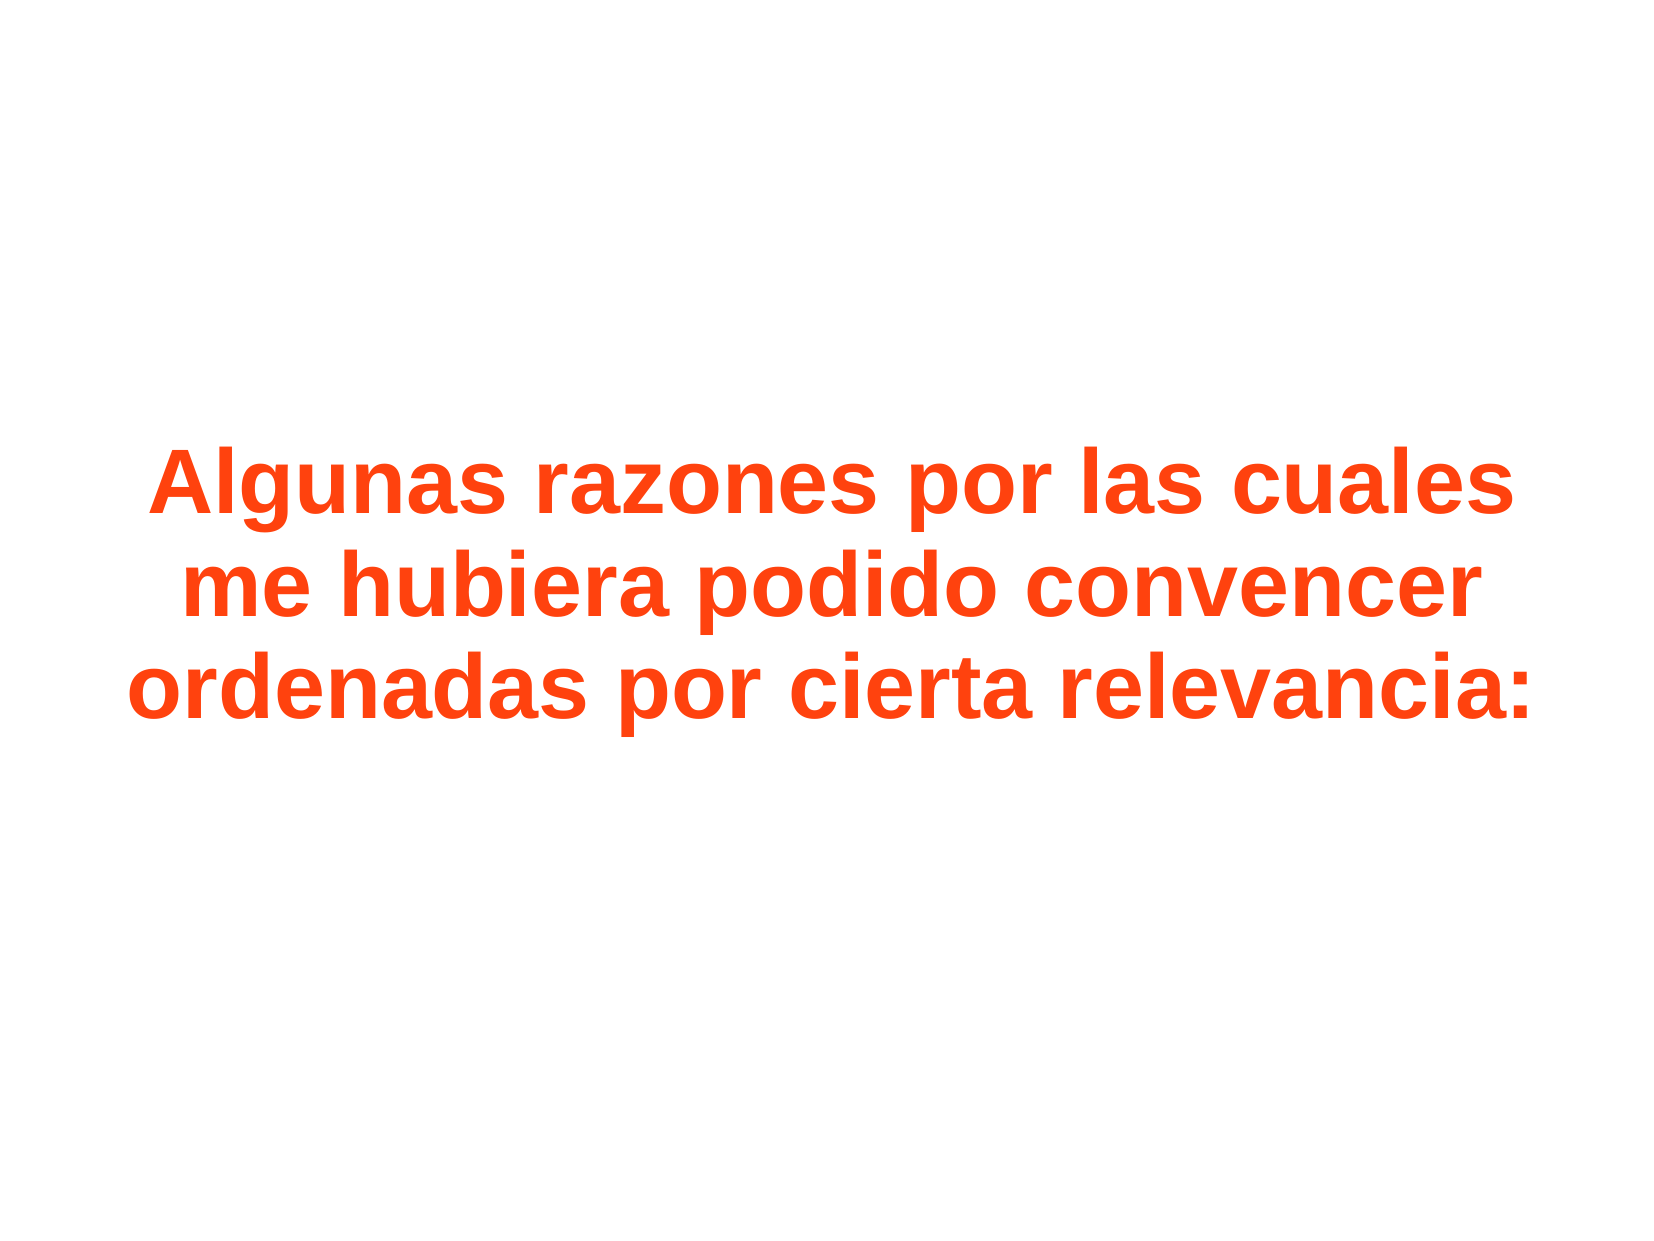

# Algunas razones por las cuales me hubiera podido convencer ordenadas por cierta relevancia: